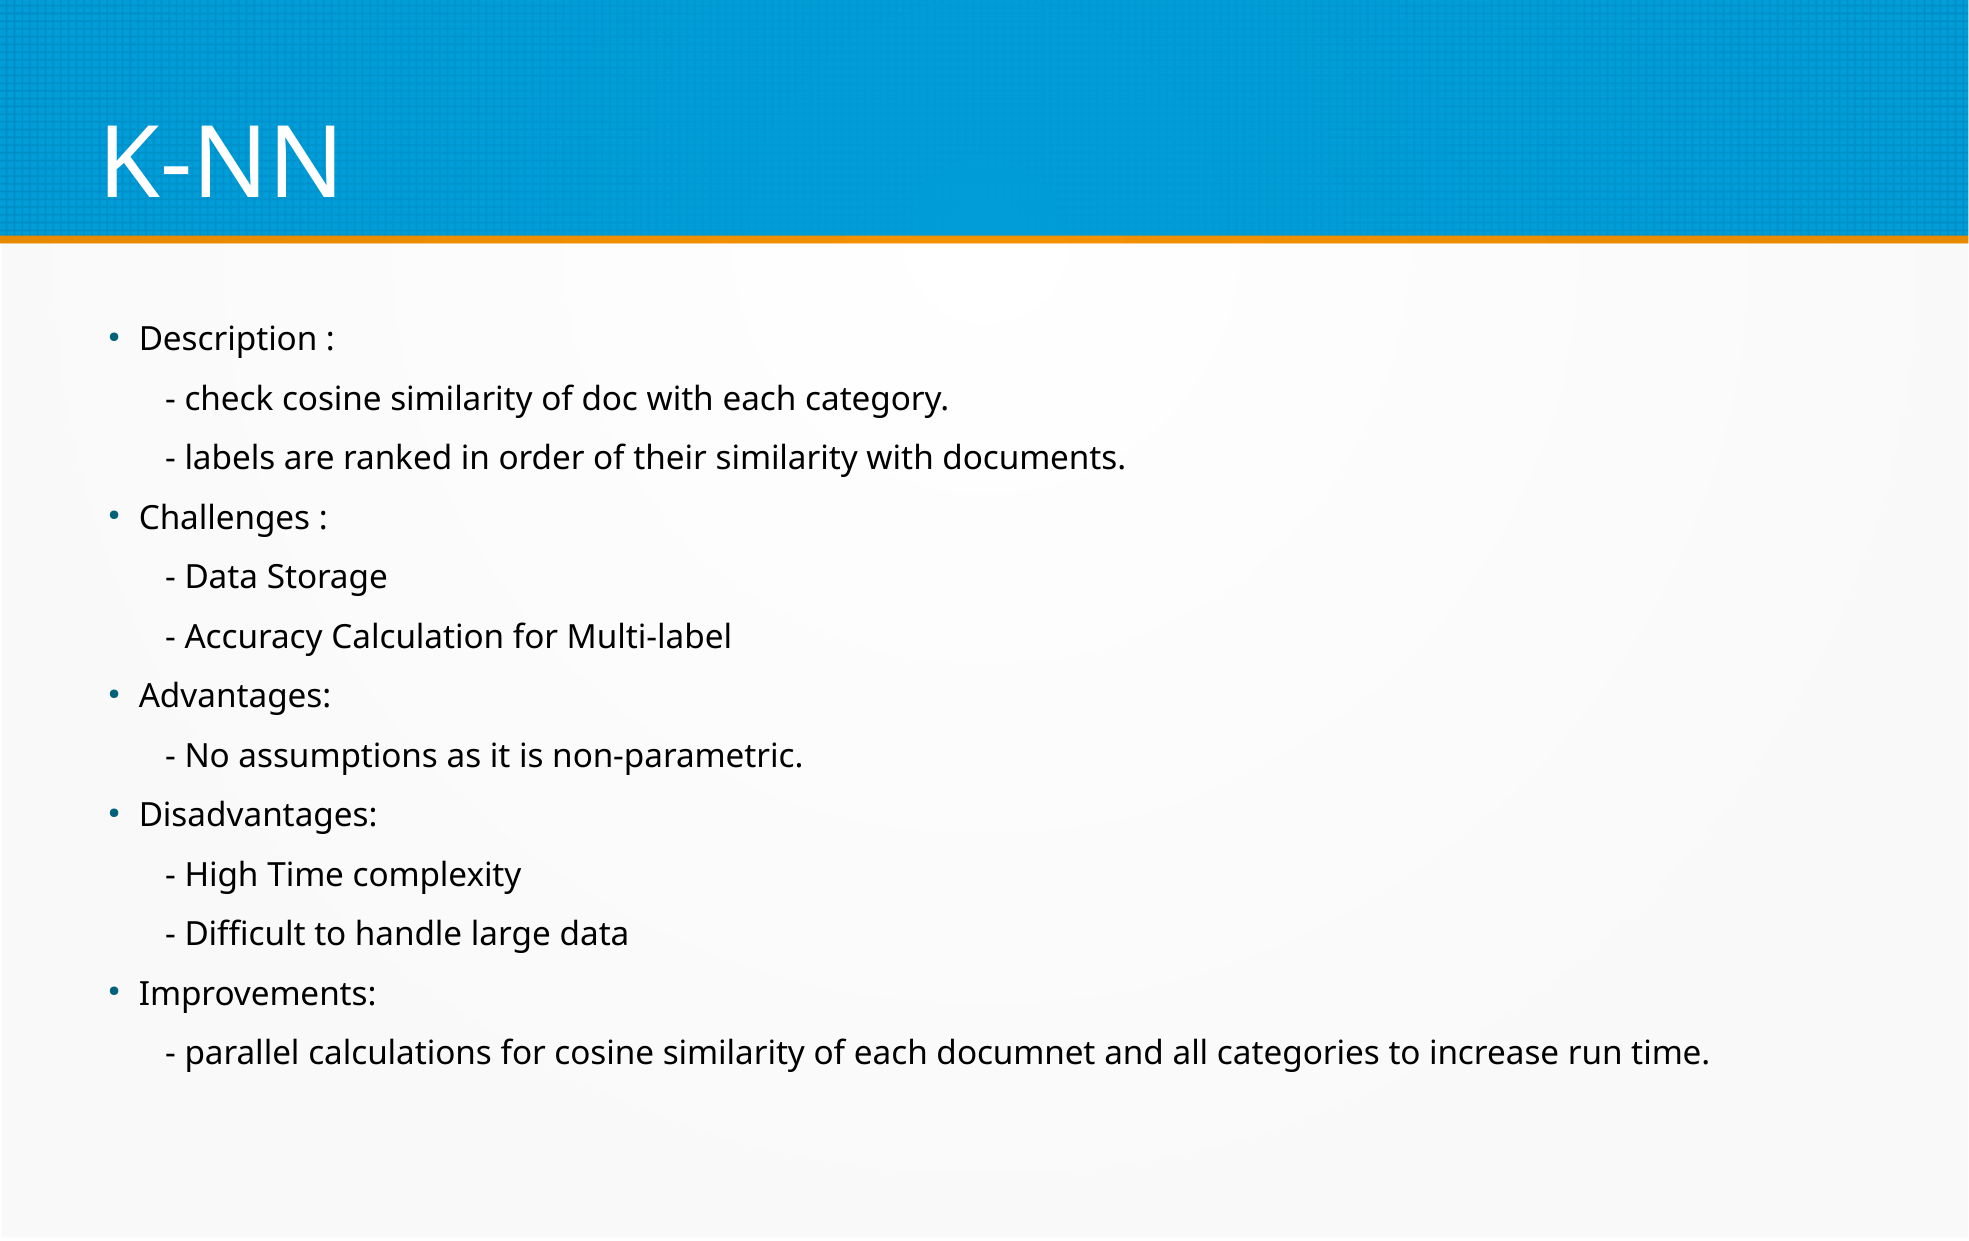

# K-NN
Description :
 - check cosine similarity of doc with each category.
 - labels are ranked in order of their similarity with documents.
Challenges :
 - Data Storage
 - Accuracy Calculation for Multi-label
Advantages:
 - No assumptions as it is non-parametric.
Disadvantages:
 - High Time complexity
 - Difficult to handle large data
Improvements:
 - parallel calculations for cosine similarity of each documnet and all categories to increase run time.